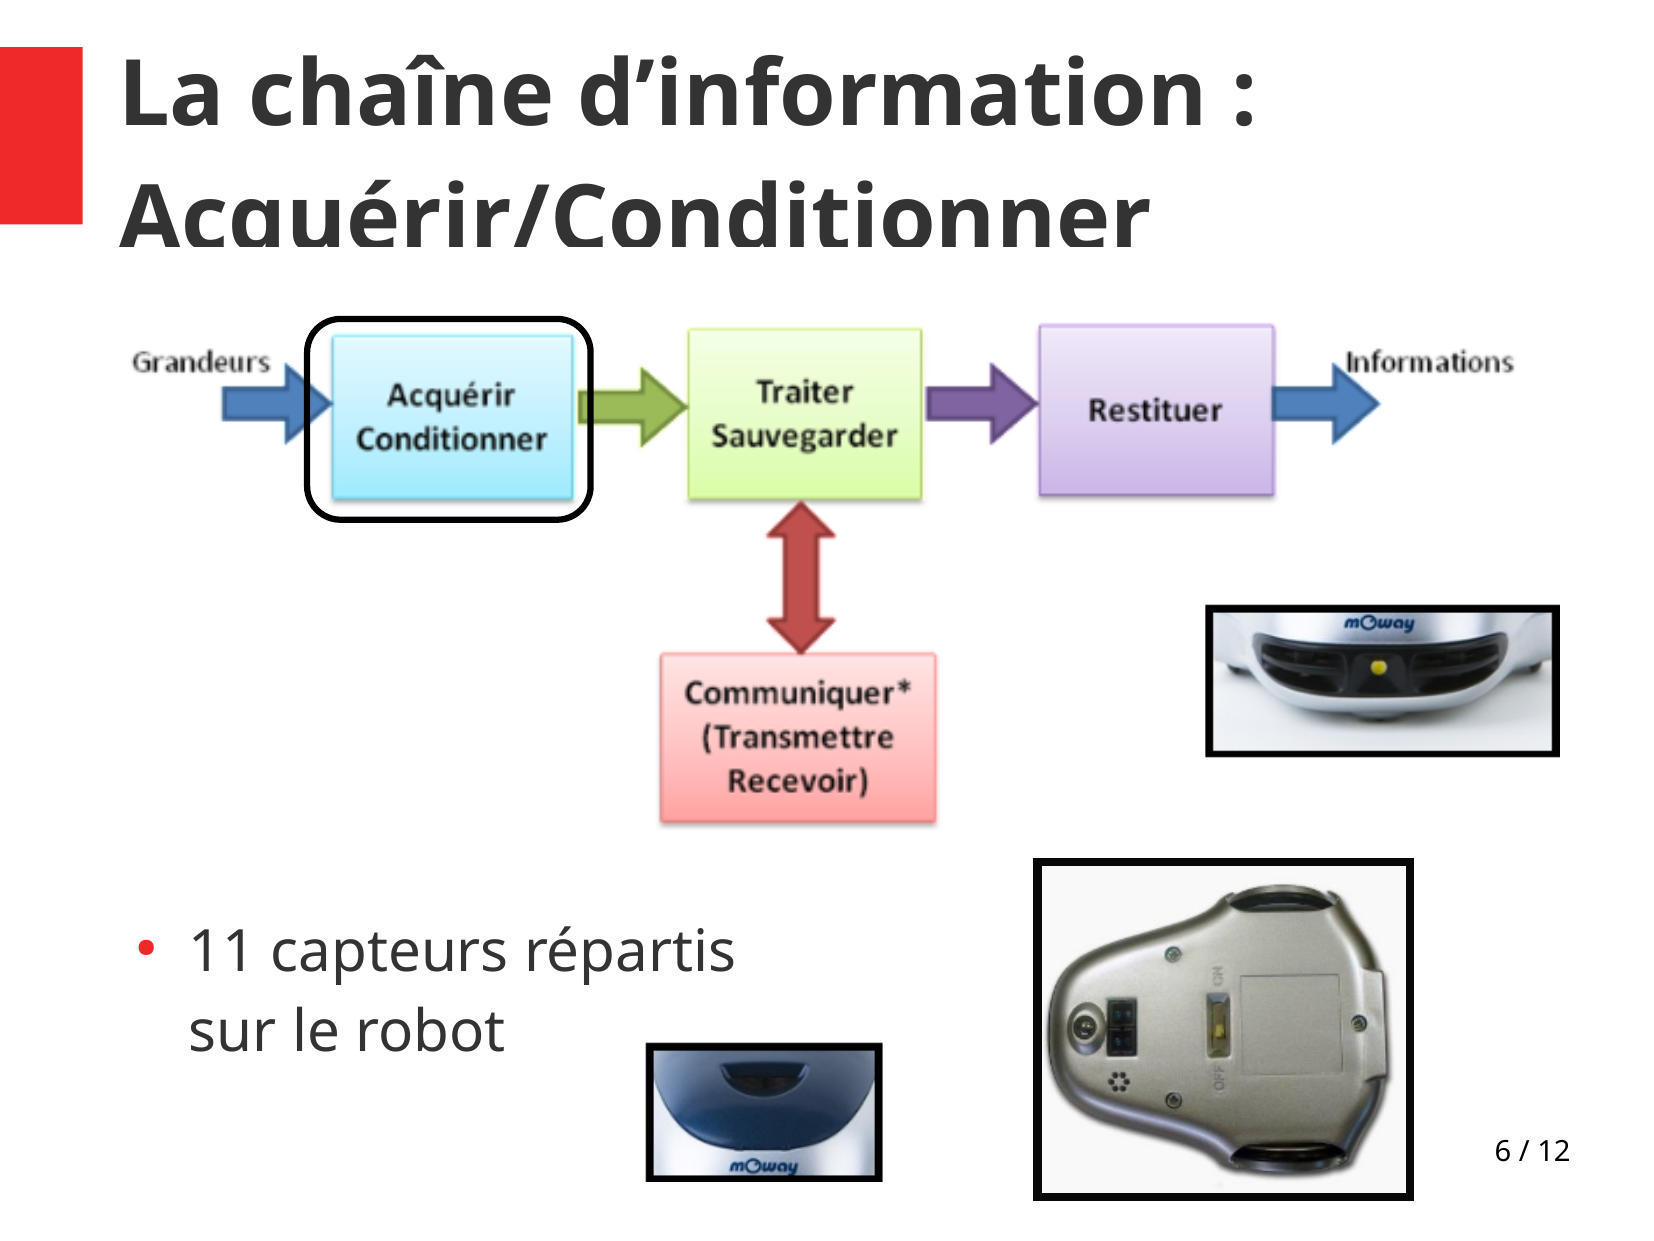

# La chaîne d’information : Acquérir/Conditionner
11 capteurs répartis sur le robot
6